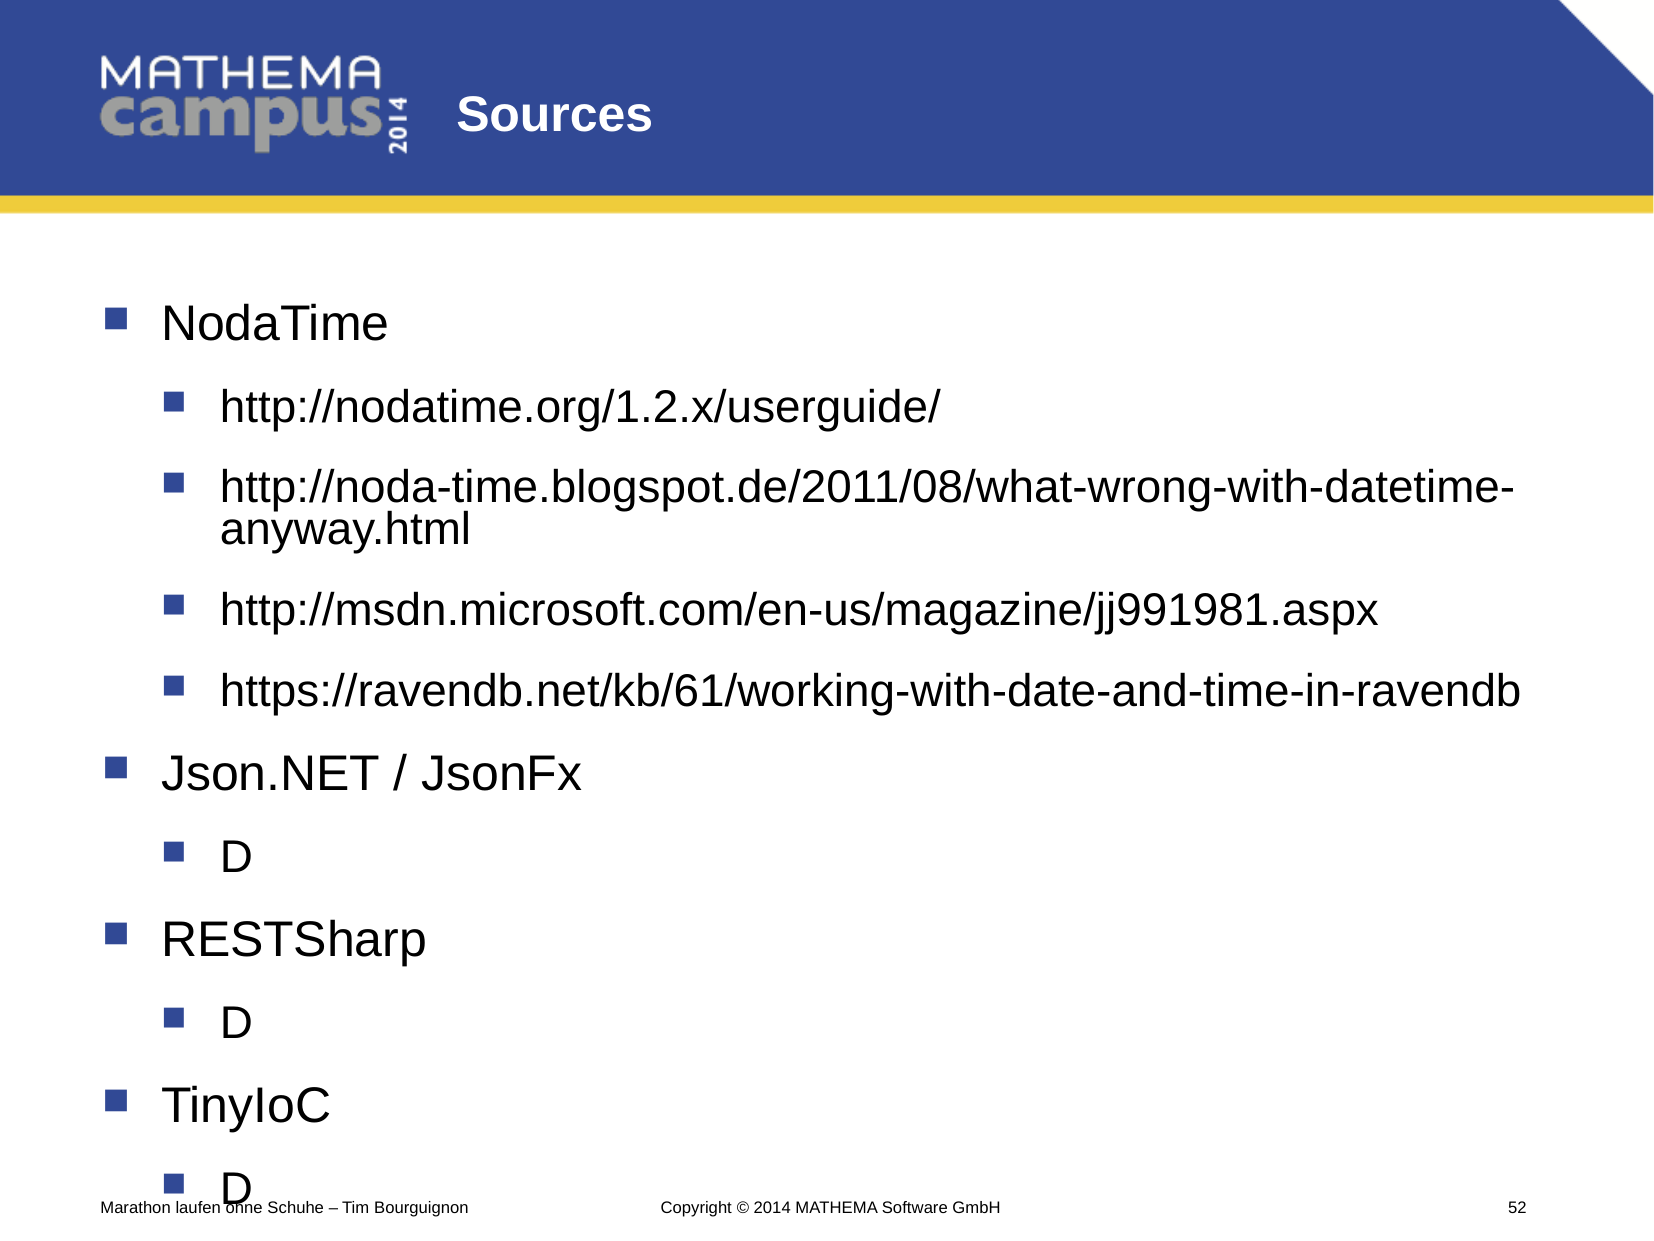

# Sources
NodaTime
http://nodatime.org/1.2.x/userguide/
http://noda-time.blogspot.de/2011/08/what-wrong-with-datetime-anyway.html
http://msdn.microsoft.com/en-us/magazine/jj991981.aspx
https://ravendb.net/kb/61/working-with-date-and-time-in-ravendb
Json.NET / JsonFx
D
RESTSharp
D
TinyIoC
D